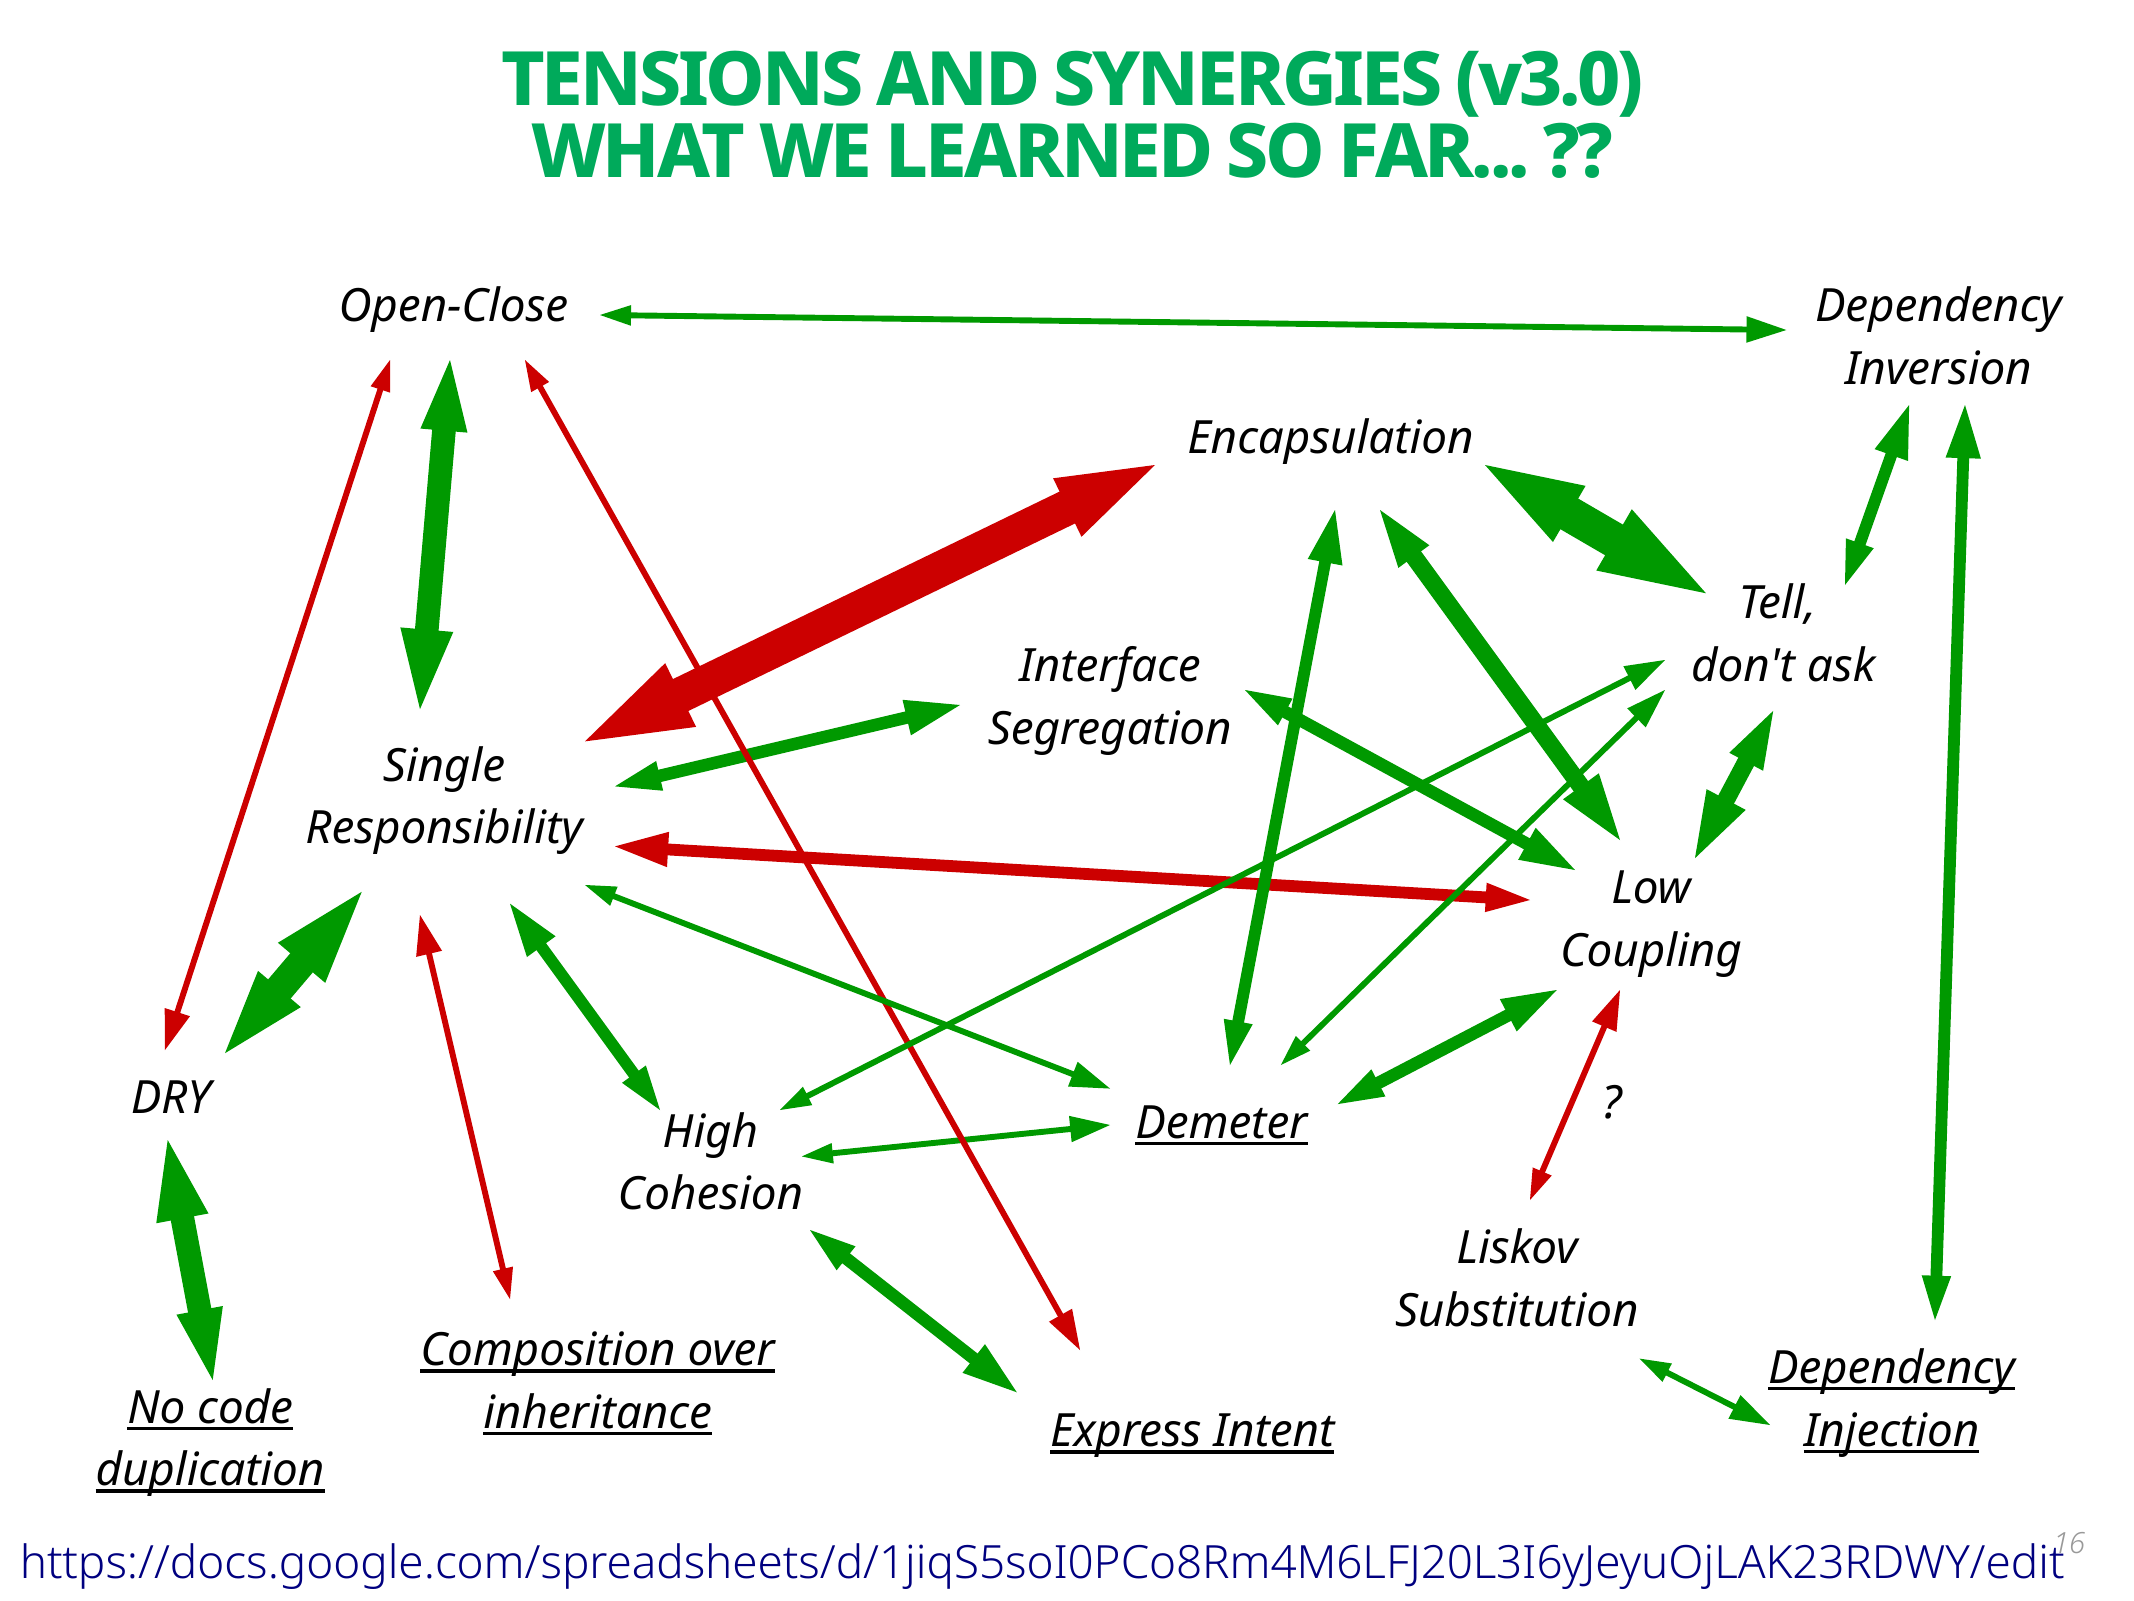

# TENSIONS AND SYNERGIES (v3.0) WHAT WE LEARNED SO FAR... ??
Open-Close
Dependency
Inversion
Encapsulation
Tell,
 don't ask
Interface
Segregation
Single
Responsibility
Low
Coupling
DRY
?
Demeter
High
Cohesion
Liskov
Substitution
Composition over inheritance
Dependency
Injection
No code duplication
Express Intent
https://docs.google.com/spreadsheets/d/1jiqS5soI0PCo8Rm4M6LFJ20L3I6yJeyuOjLAK23RDWY/edit
16